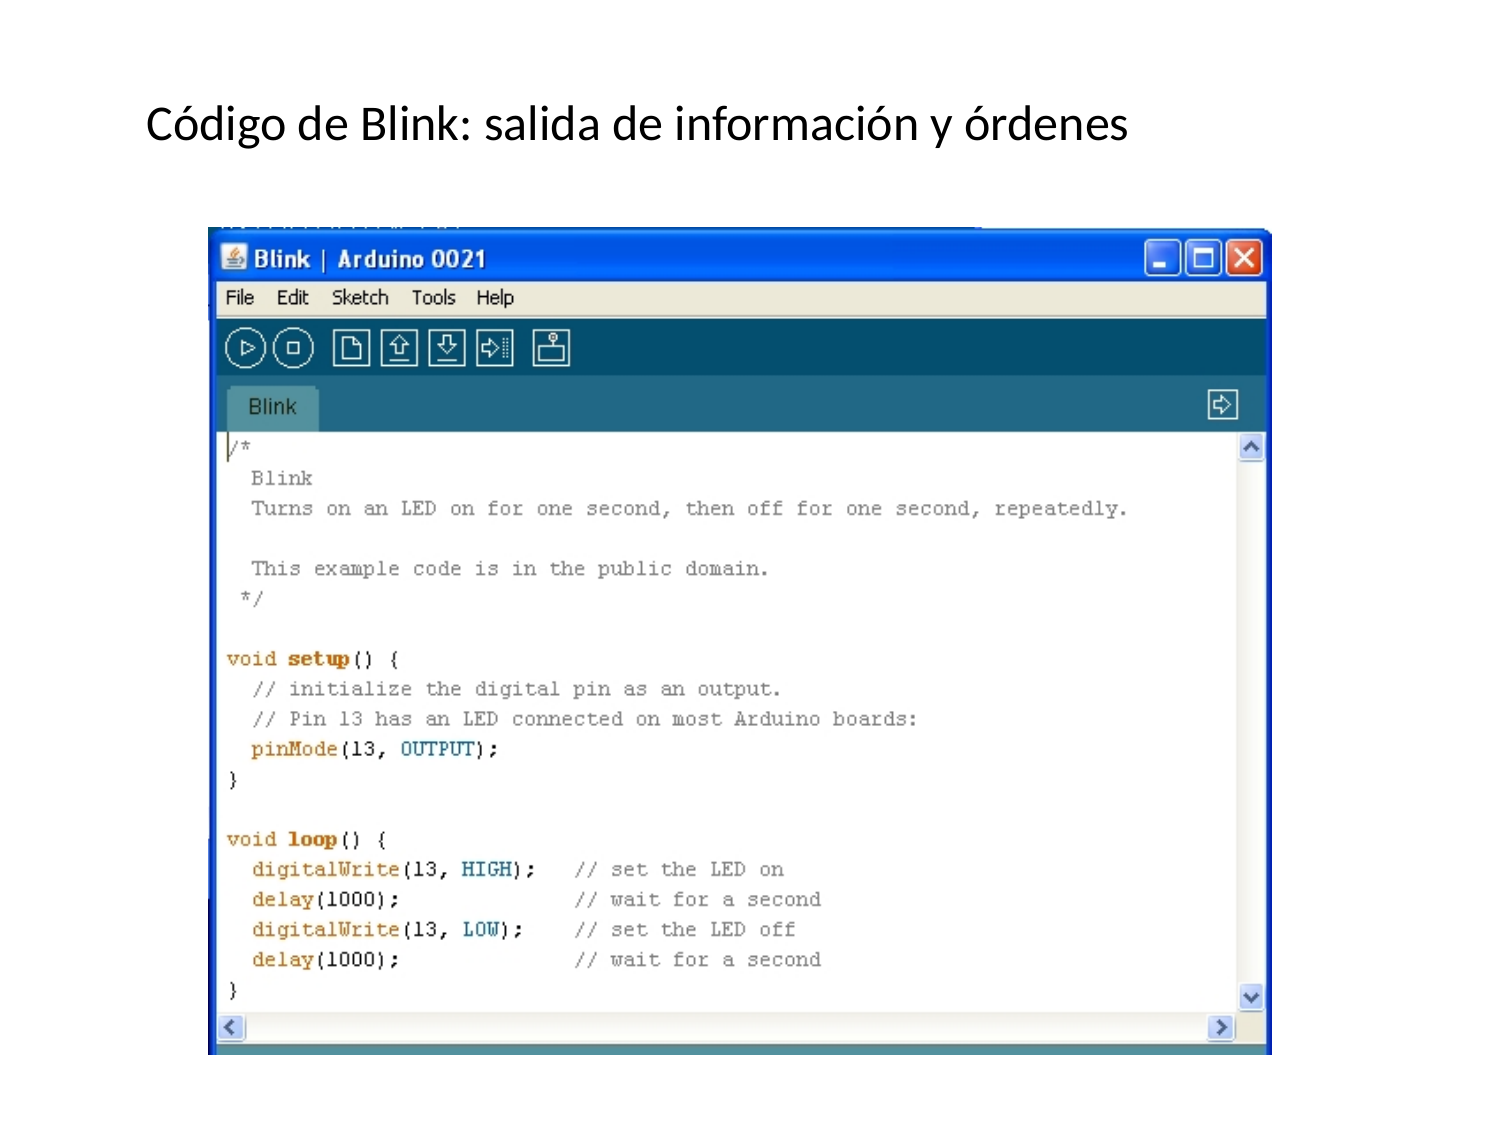

Código de Blink: salida de información y órdenes